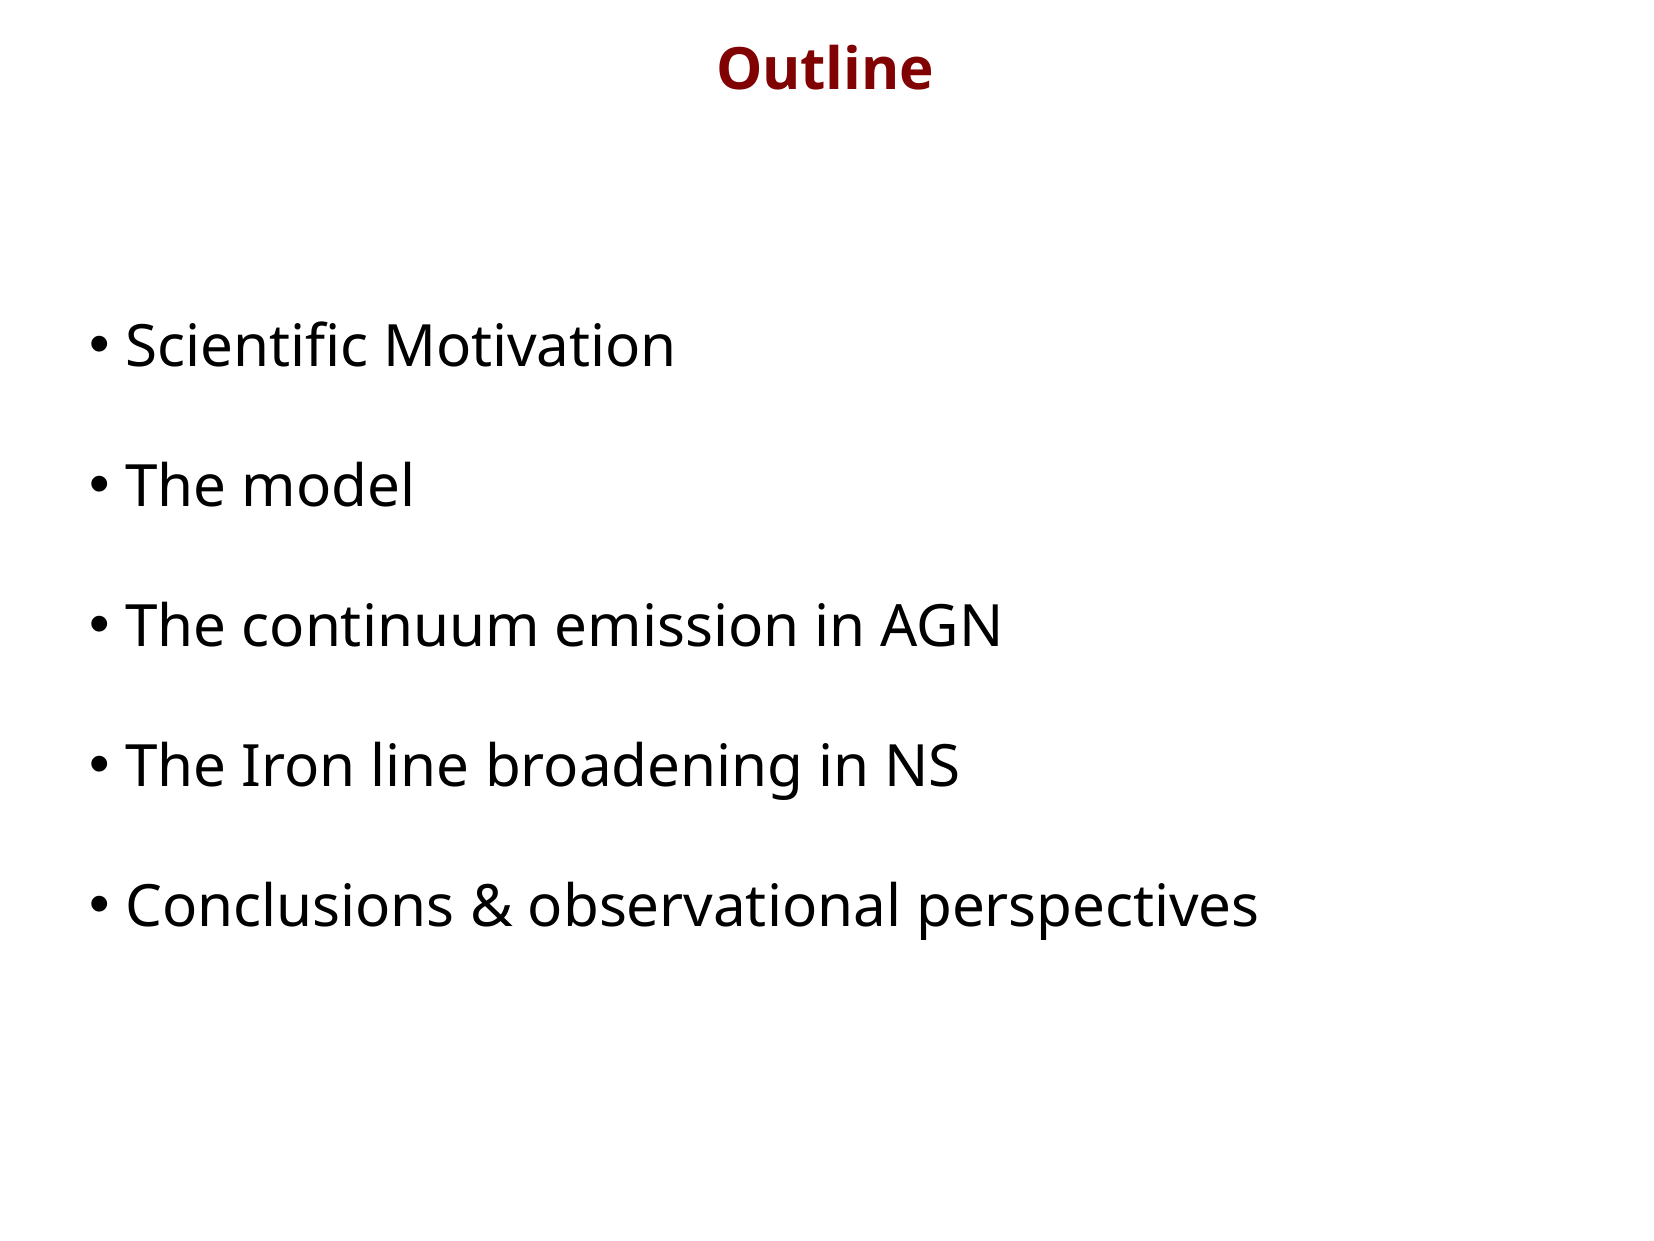

Outline
 Scientific Motivation
 The model
 The continuum emission in AGN
 The Iron line broadening in NS
 Conclusions & observational perspectives